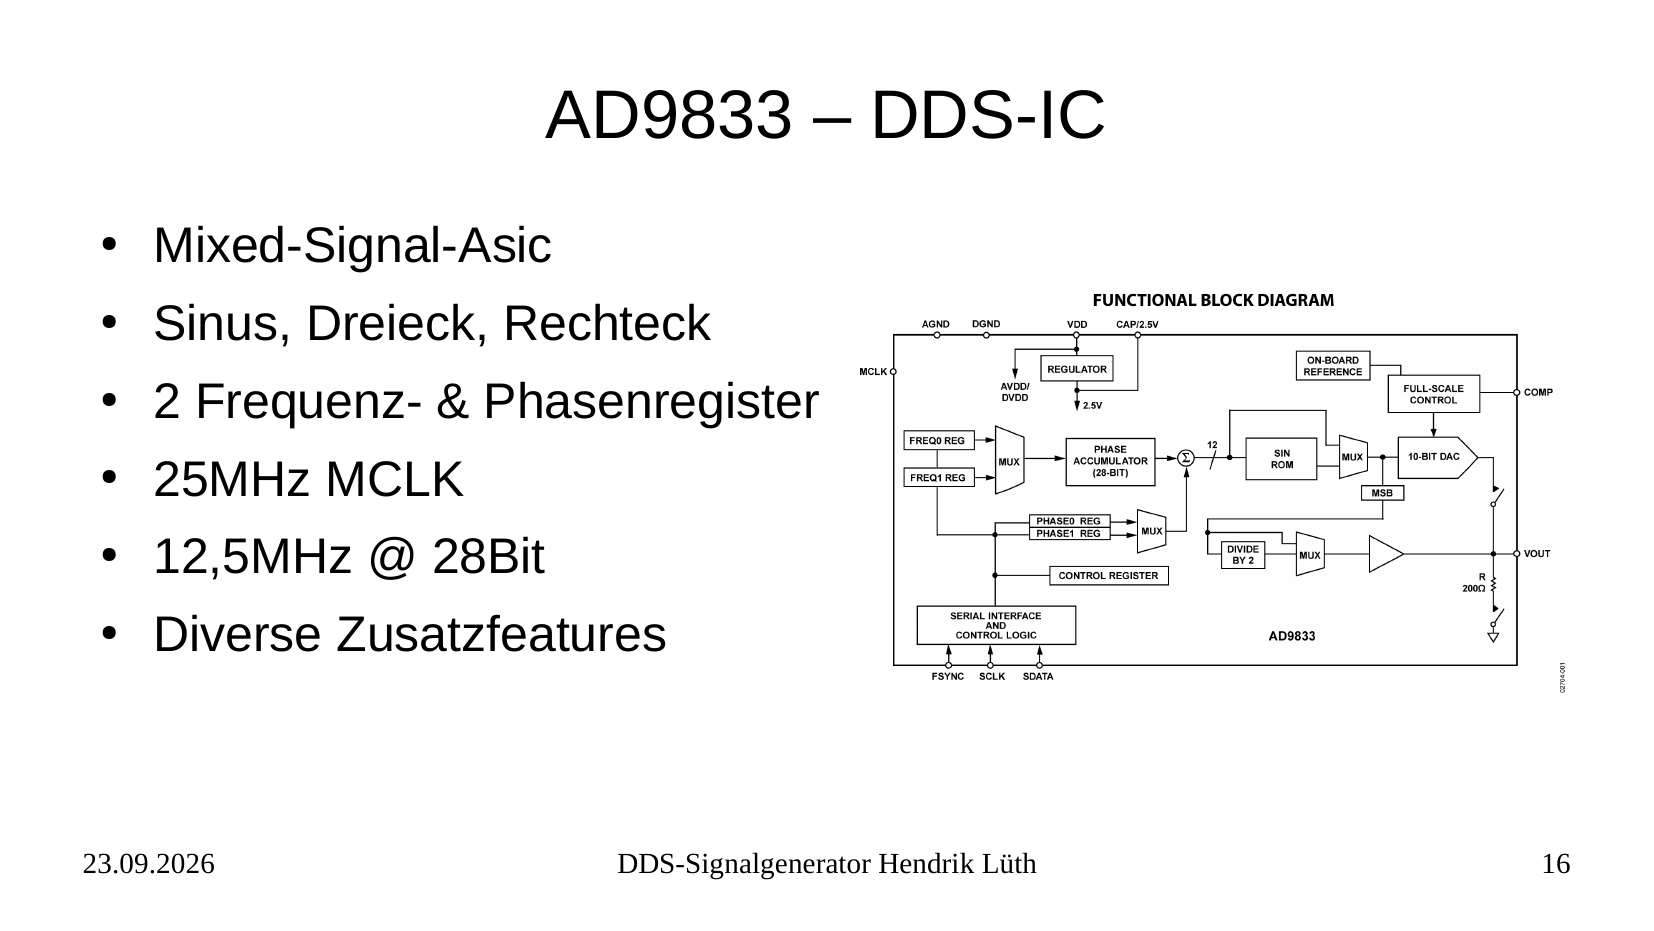

# AD9833 – DDS-IC
Mixed-Signal-Asic
Sinus, Dreieck, Rechteck
2 Frequenz- & Phasenregister
25MHz MCLK
12,5MHz @ 28Bit
Diverse Zusatzfeatures
DDS-Signalgenerator Hendrik Lüth
16